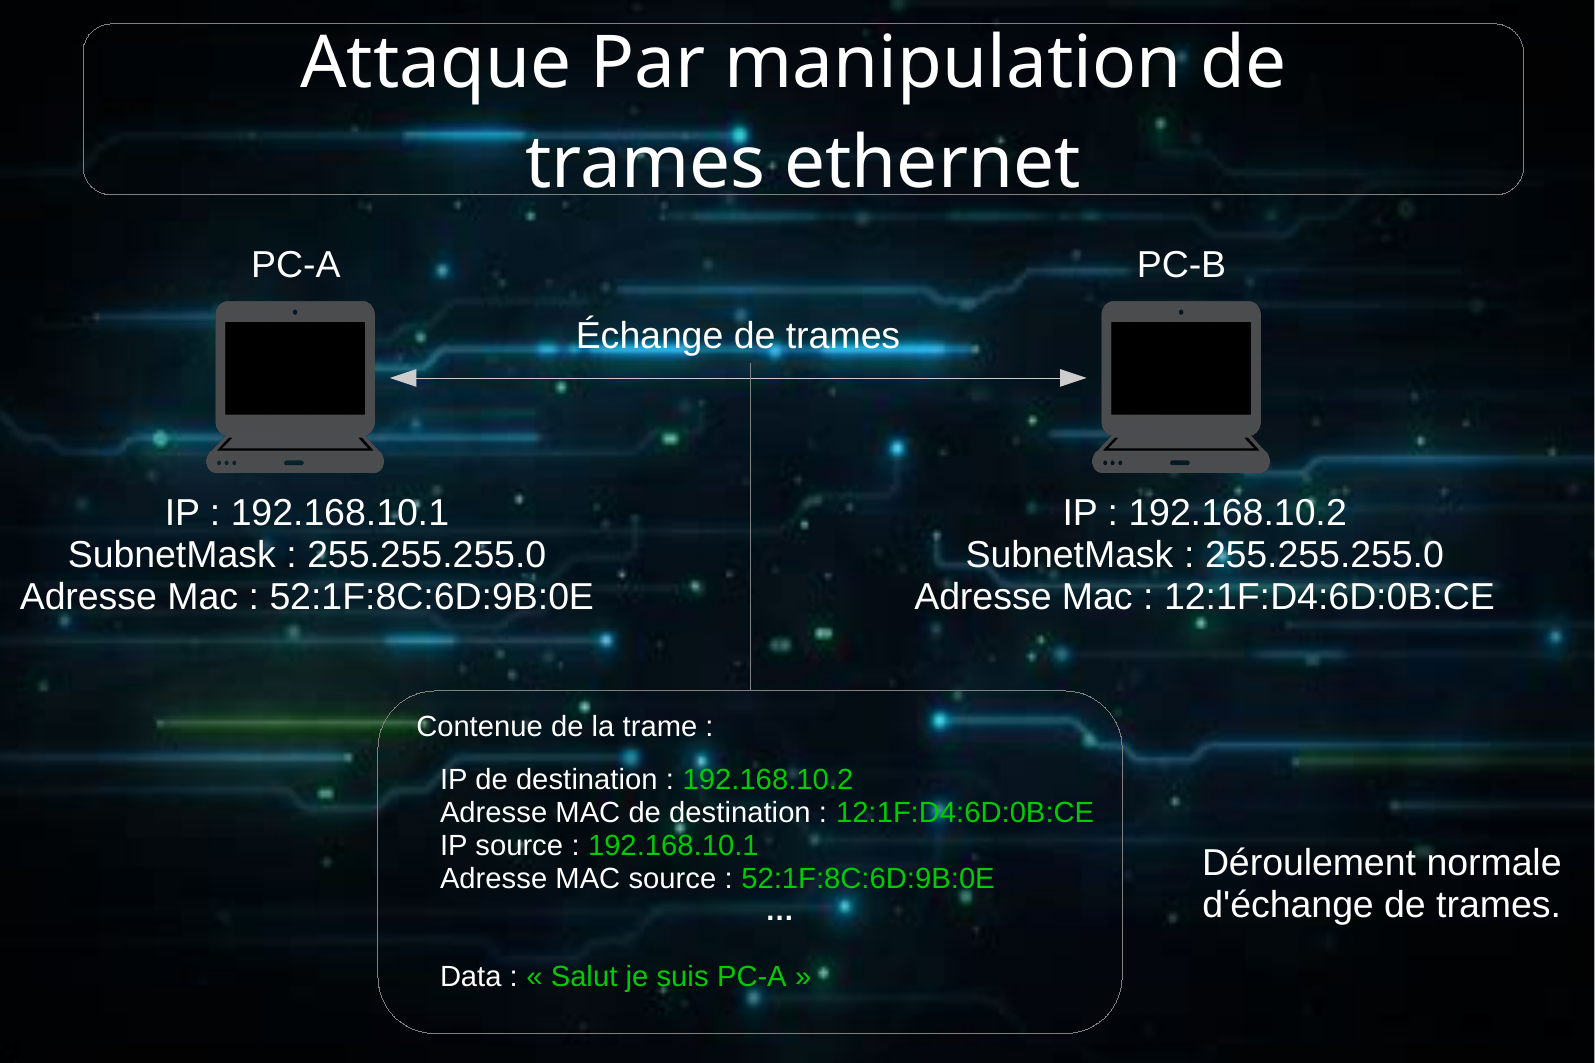

Attaque Par manipulation de
trames ethernet
PC-A
PC-B
0
0
Échange de trames
IP : 192.168.10.1
SubnetMask : 255.255.255.0
Adresse Mac : 52:1F:8C:6D:9B:0E
IP : 192.168.10.2
SubnetMask : 255.255.255.0
Adresse Mac : 12:1F:D4:6D:0B:CE
Contenue de la trame :
IP de destination : 192.168.10.2
Adresse MAC de destination : 12:1F:D4:6D:0B:CE
IP source : 192.168.10.1
Adresse MAC source : 52:1F:8C:6D:9B:0E
…
Data : « Salut je suis PC-A »
Déroulement normale d'échange de trames.